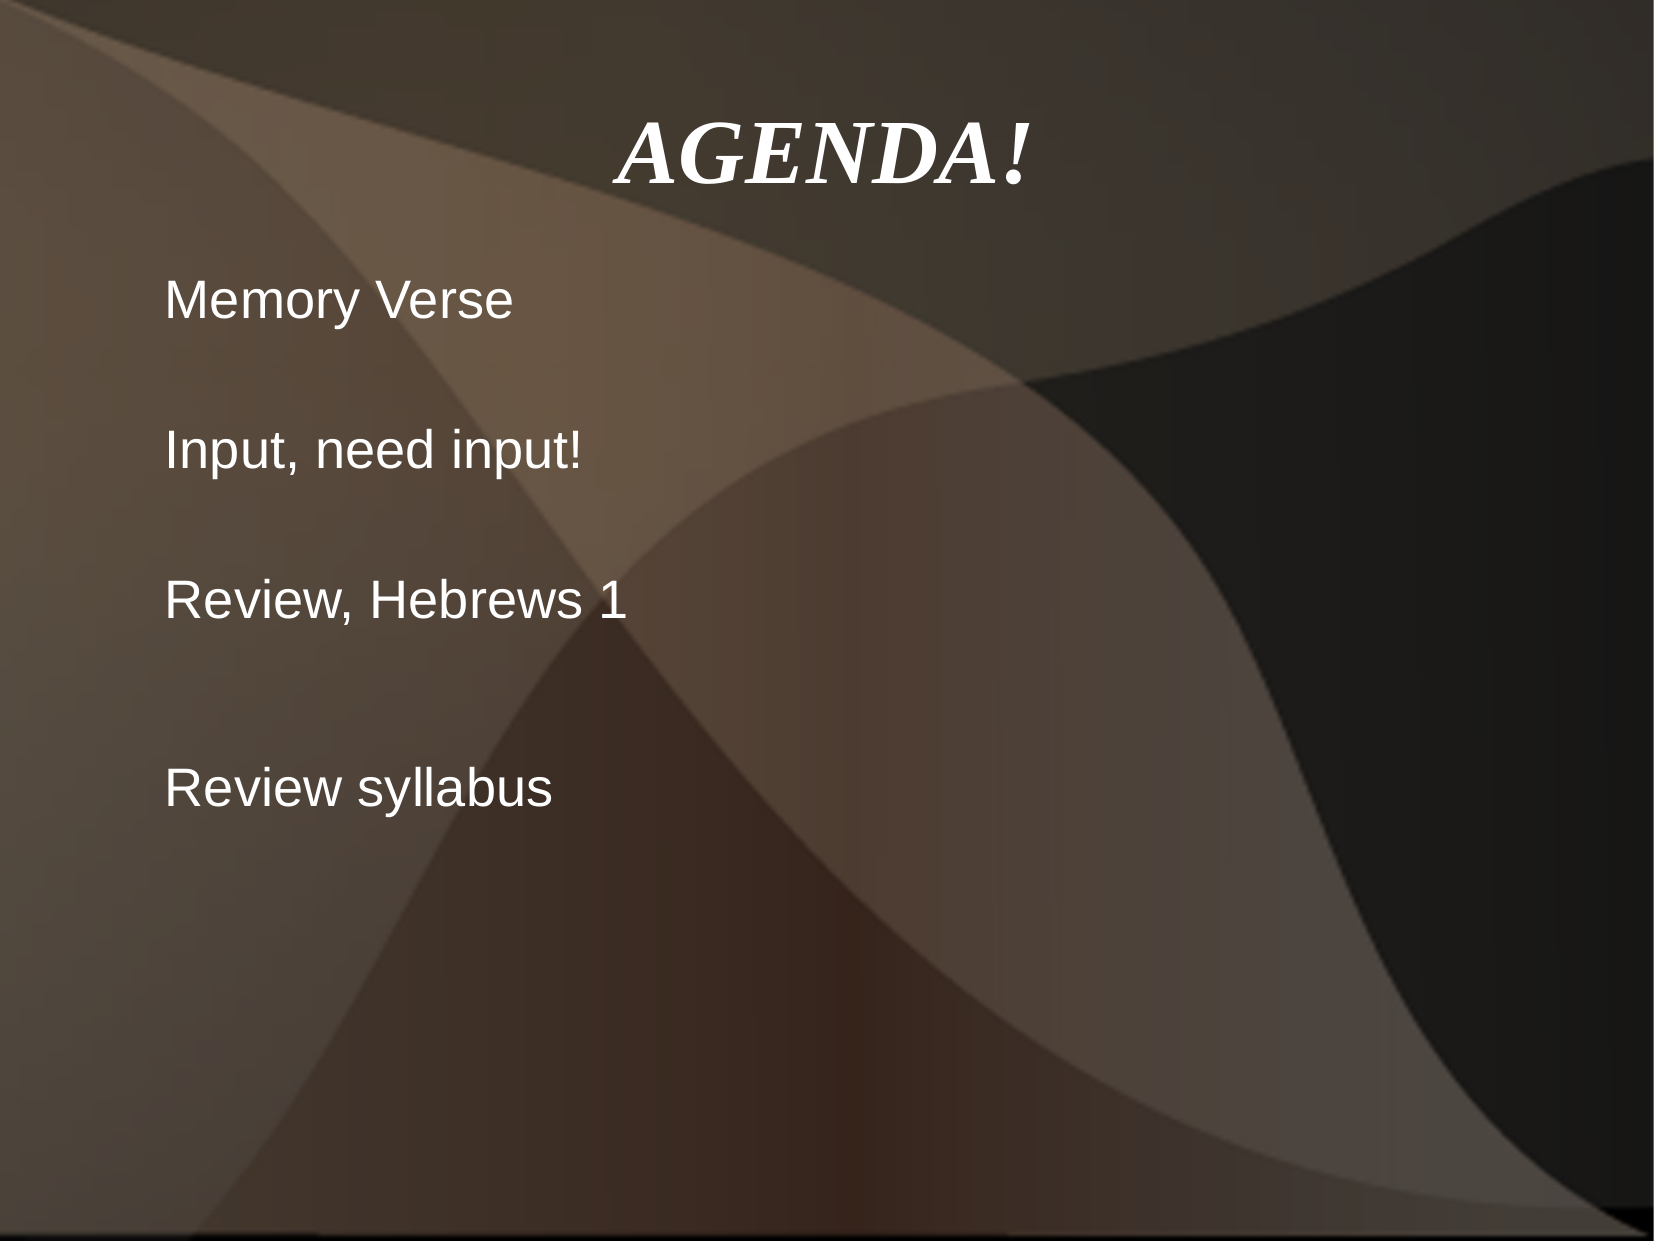

# AGENDA!
Memory Verse
Input, need input!
Review, Hebrews 1
Review syllabus